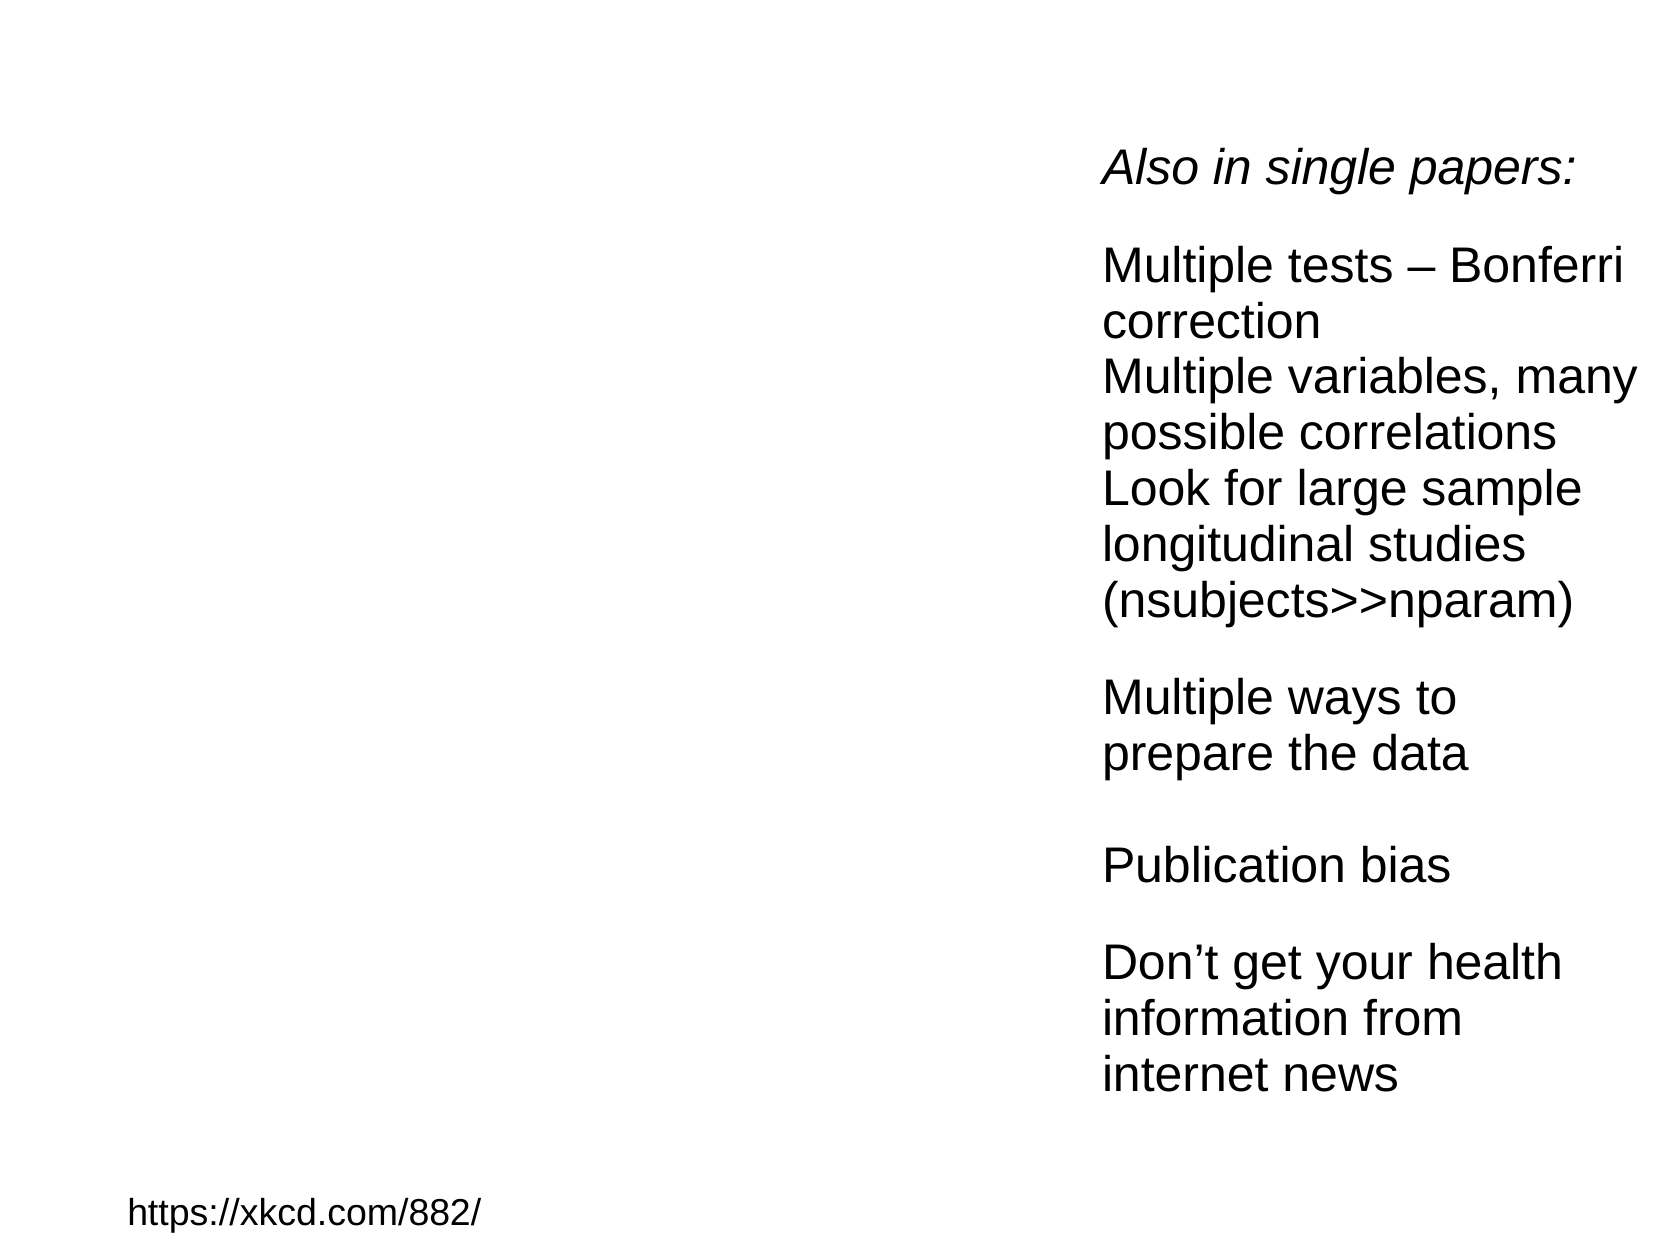

Also in single papers:
Multiple tests – Bonferri correction
Multiple variables, many possible correlations
Look for large sample longitudinal studies (nsubjects>>nparam)
Multiple ways to prepare the data
Publication bias
Don’t get your health information from internet news
https://xkcd.com/882/